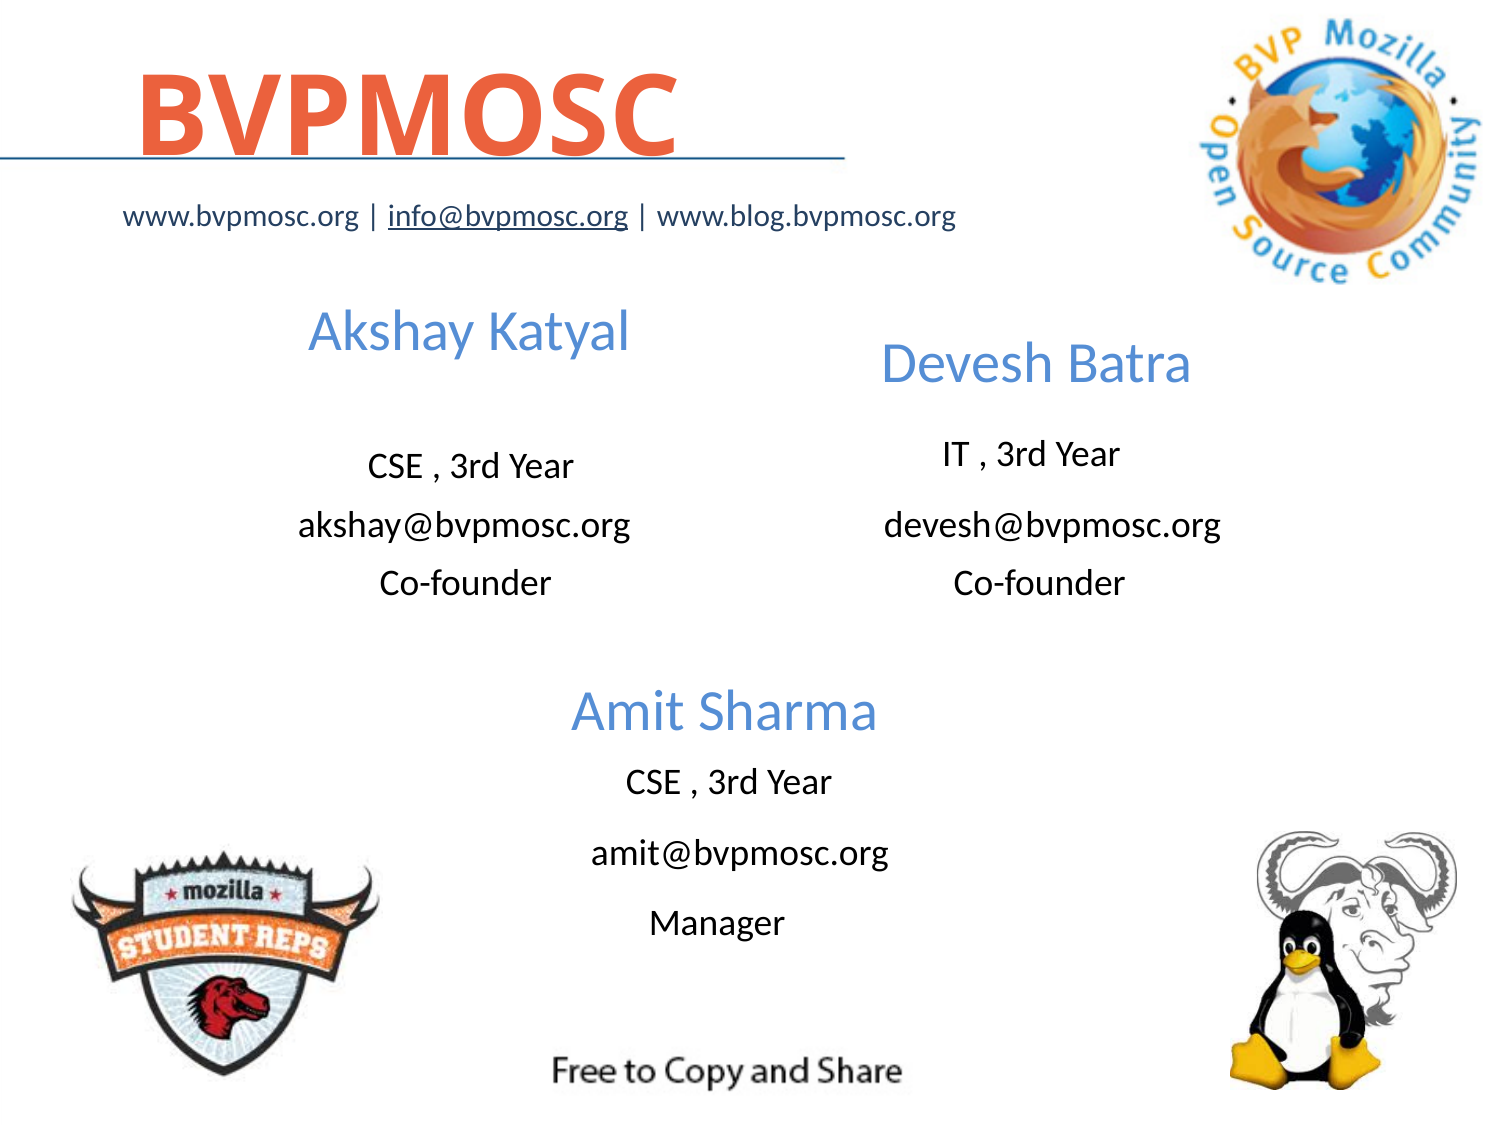

BVPMOSC
www.bvpmosc.org | info@bvpmosc.org | www.blog.bvpmosc.org
Akshay Katyal
Devesh Batra
IT , 3rd Year
CSE , 3rd Year
akshay@bvpmosc.org
devesh@bvpmosc.org
Co-founder
Co-founder
Amit Sharma
CSE , 3rd Year
amit@bvpmosc.org
Manager